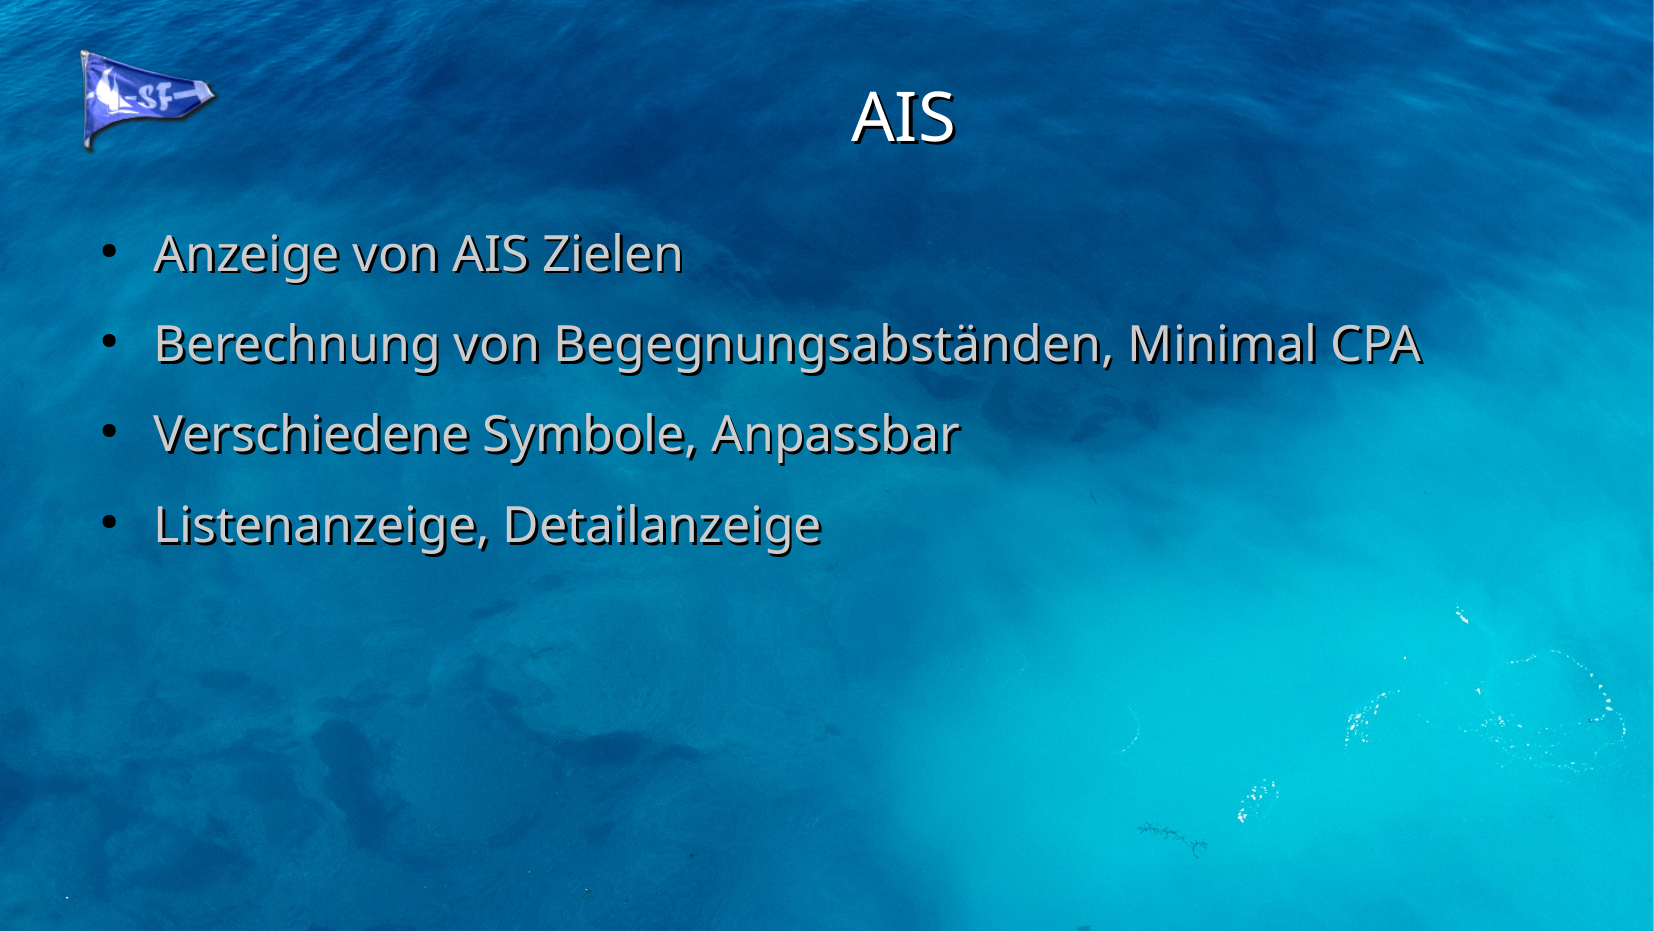

# AIS
Anzeige von AIS Zielen
Berechnung von Begegnungsabständen, Minimal CPA
Verschiedene Symbole, Anpassbar
Listenanzeige, Detailanzeige